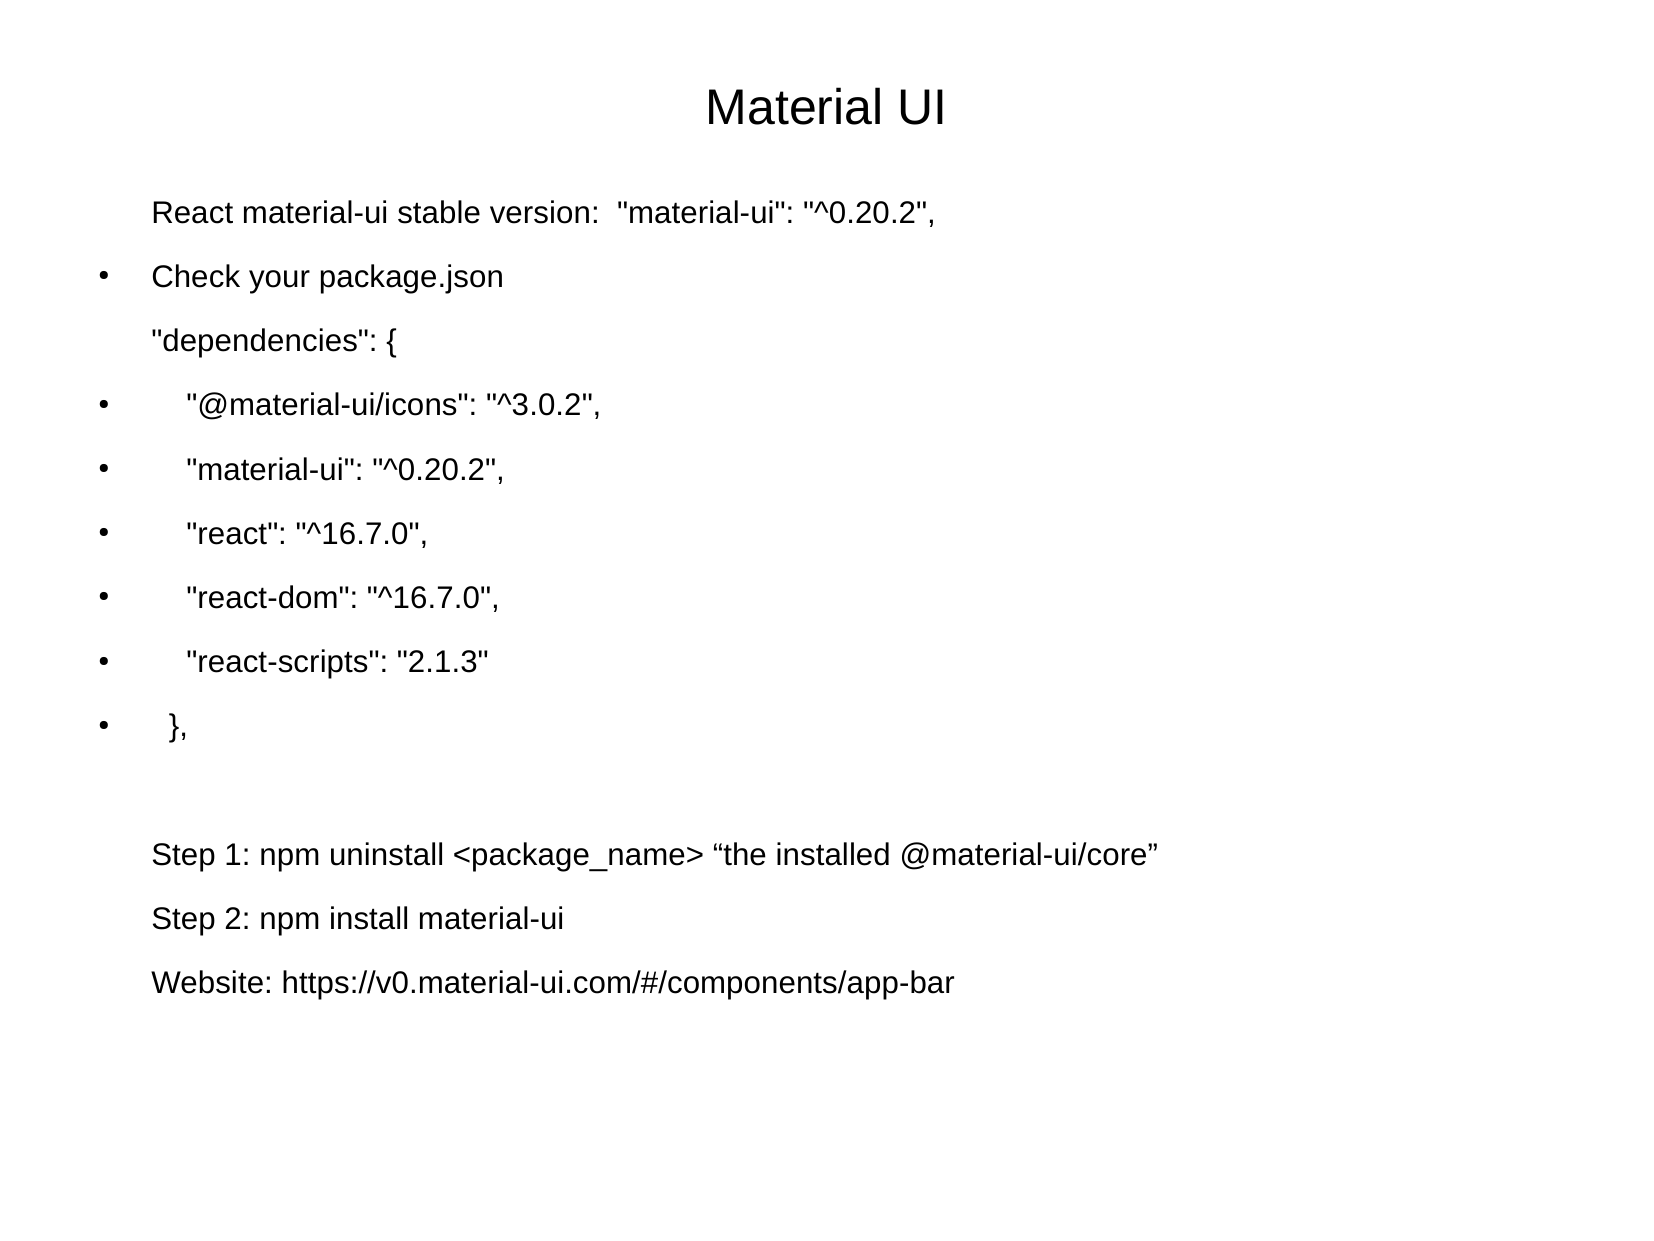

# Material UI
React material-ui stable version: "material-ui": "^0.20.2",
Check your package.json
"dependencies": {
 "@material-ui/icons": "^3.0.2",
 "material-ui": "^0.20.2",
 "react": "^16.7.0",
 "react-dom": "^16.7.0",
 "react-scripts": "2.1.3"
 },
Step 1: npm uninstall <package_name> “the installed @material-ui/core”
Step 2: npm install material-ui
Website: https://v0.material-ui.com/#/components/app-bar